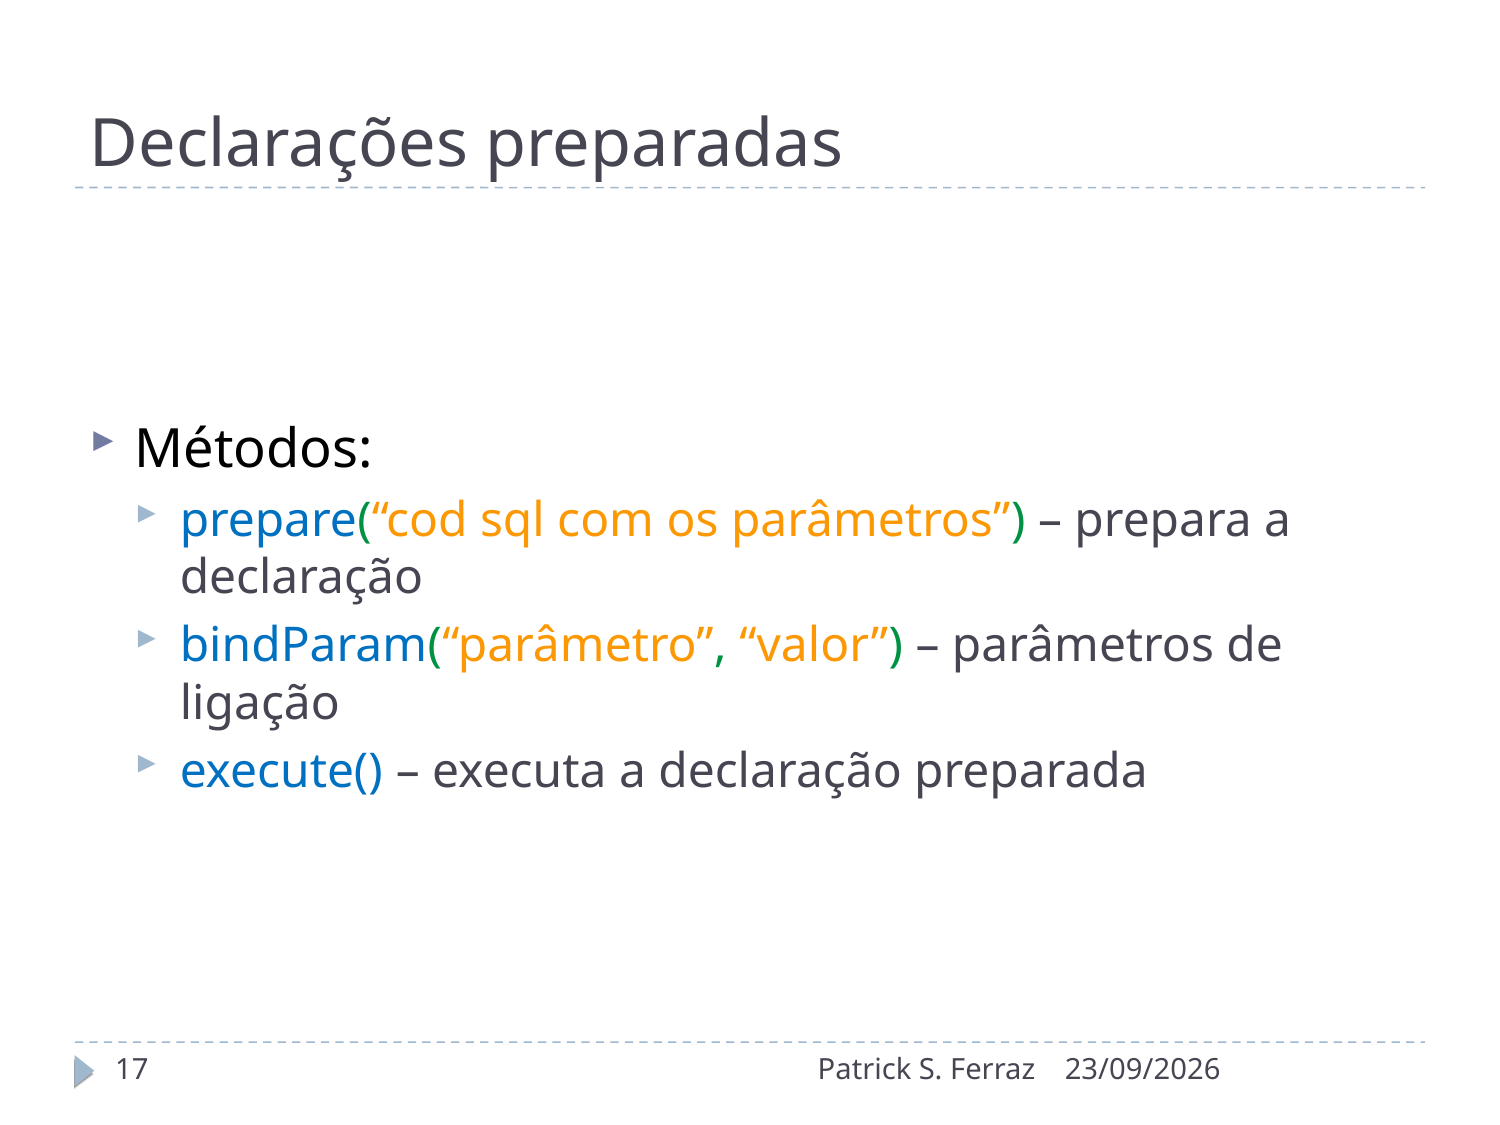

# Declarações preparadas
Métodos:
prepare(“cod sql com os parâmetros”) – prepara a declaração
bindParam(“parâmetro”, “valor”) – parâmetros de ligação
execute() – executa a declaração preparada
Patrick S. Ferraz